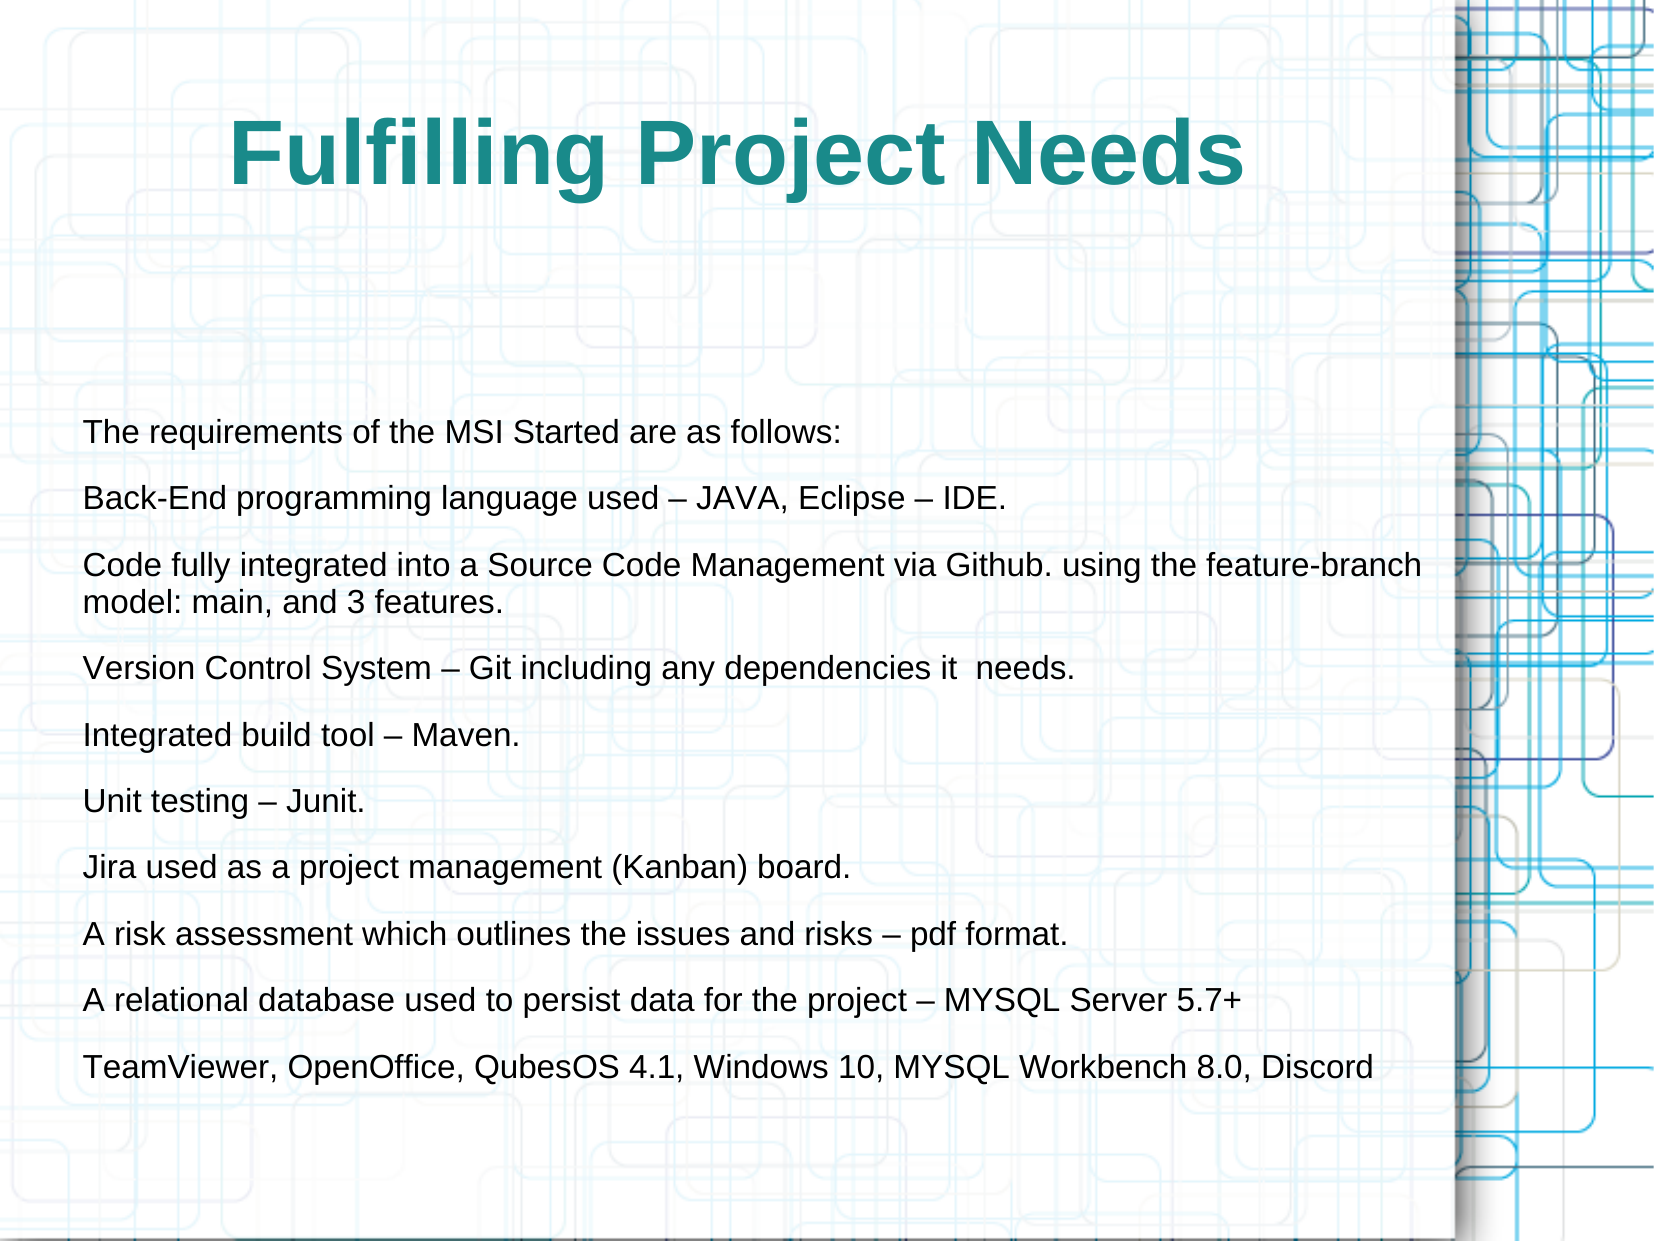

# Fulfilling Project Needs
The requirements of the MSI Started are as follows:
Back-End programming language used – JAVA, Eclipse – IDE.
Code fully integrated into a Source Code Management via Github. using the feature-branch model: main, and 3 features.
Version Control System – Git including any dependencies it needs.
Integrated build tool – Maven.
Unit testing – Junit.
Jira used as a project management (Kanban) board.
A risk assessment which outlines the issues and risks – pdf format.
A relational database used to persist data for the project – MYSQL Server 5.7+
TeamViewer, OpenOffice, QubesOS 4.1, Windows 10, MYSQL Workbench 8.0, Discord